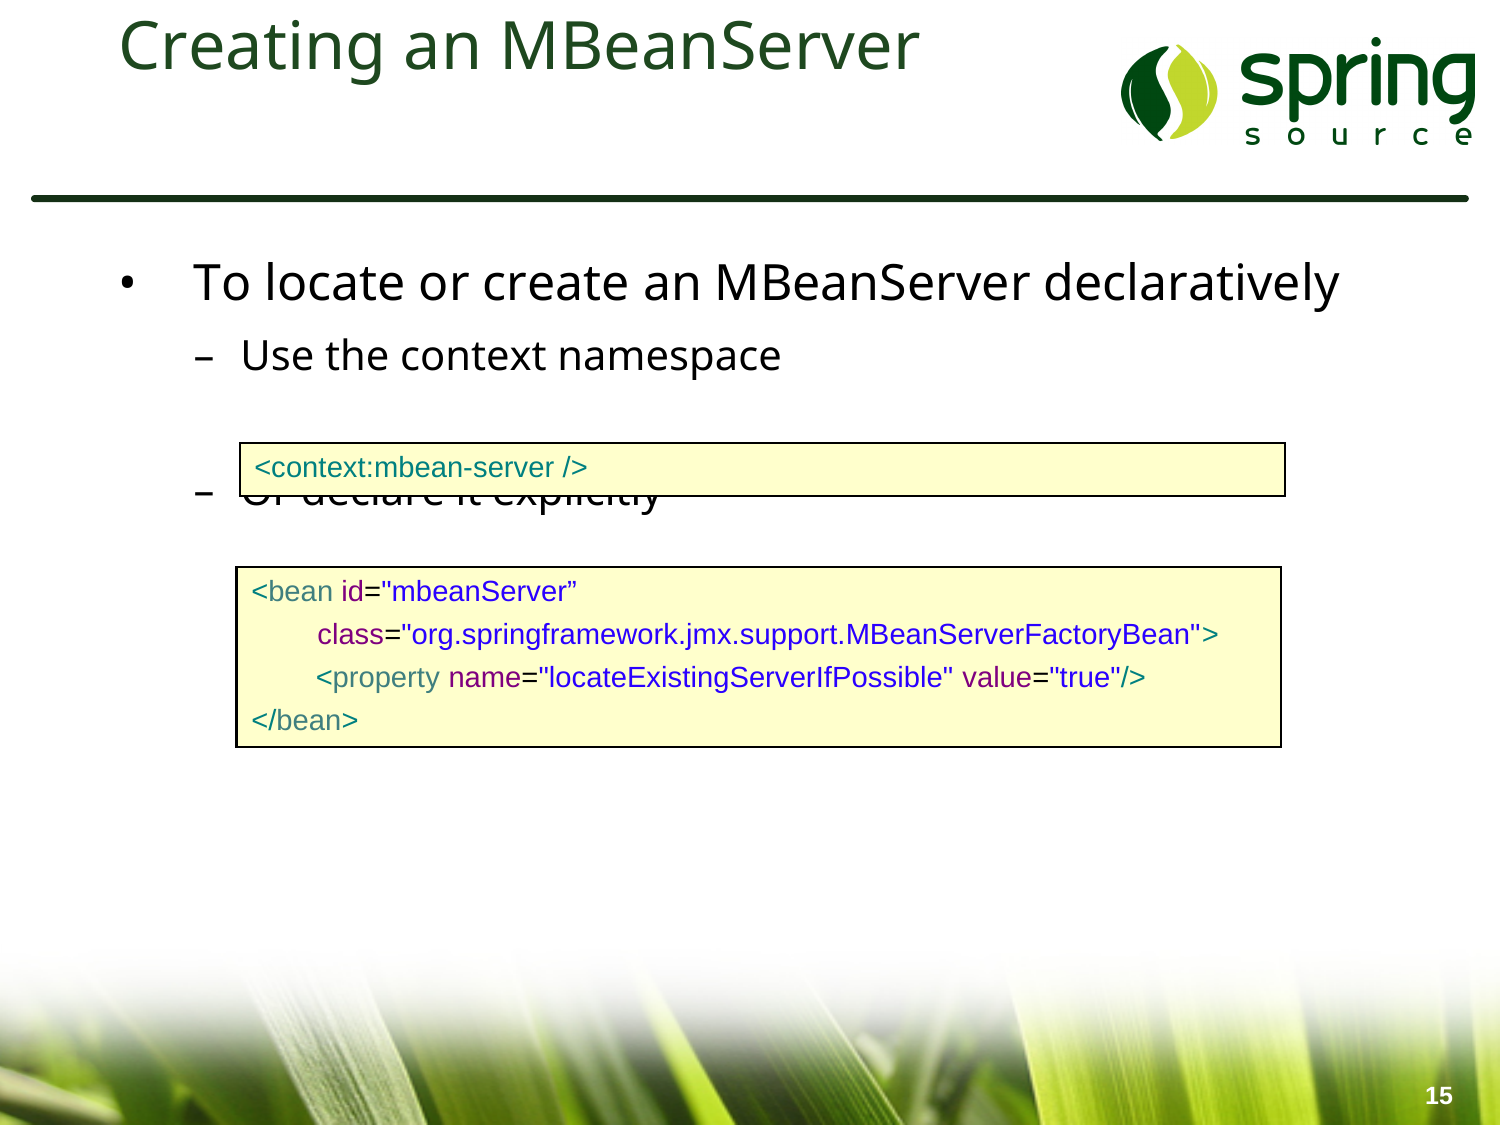

Creating an MBeanServer
# To locate or create an MBeanServer declaratively
Use the context namespace
Or declare it explicitly
<context:mbean-server />
<bean id="mbeanServer”
 class="org.springframework.jmx.support.MBeanServerFactoryBean">
	 <property name="locateExistingServerIfPossible" value="true"/>
</bean>